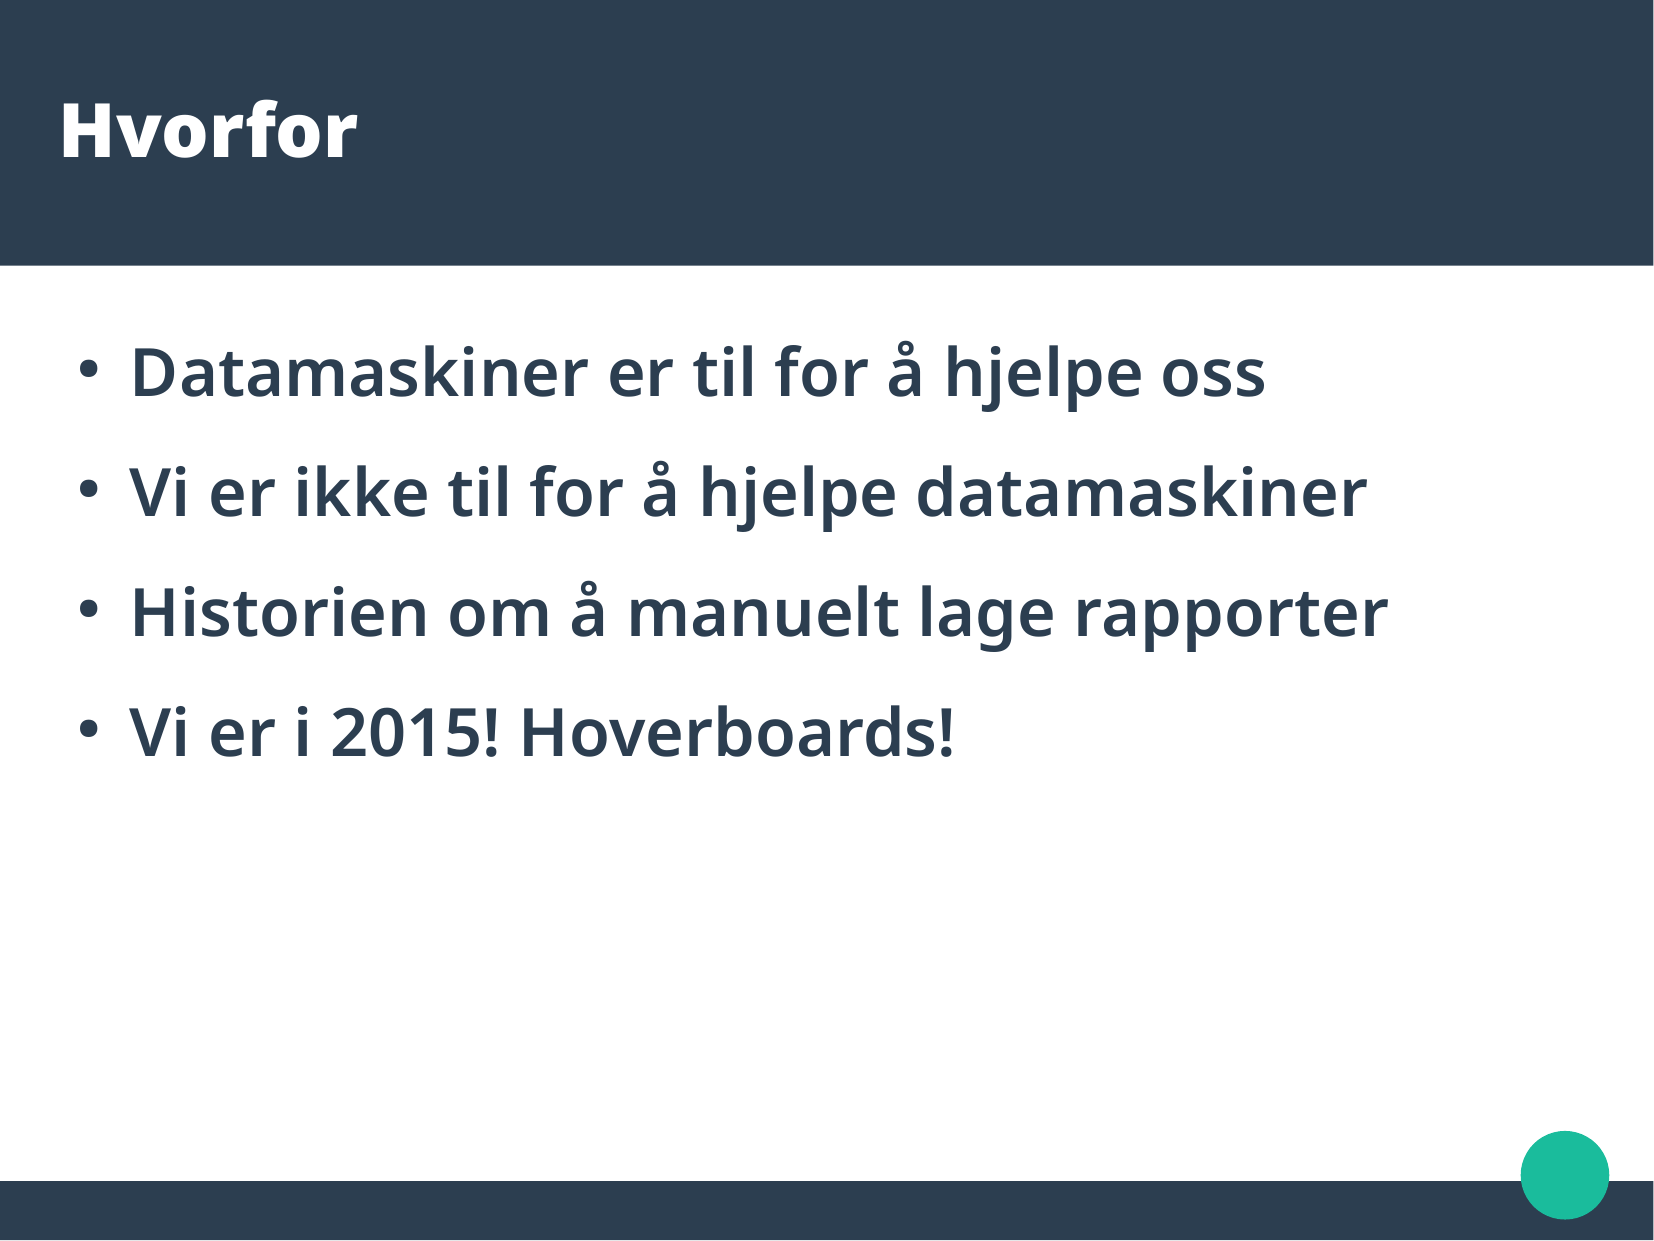

# Hvorfor
Datamaskiner er til for å hjelpe oss
Vi er ikke til for å hjelpe datamaskiner
Historien om å manuelt lage rapporter
Vi er i 2015! Hoverboards!